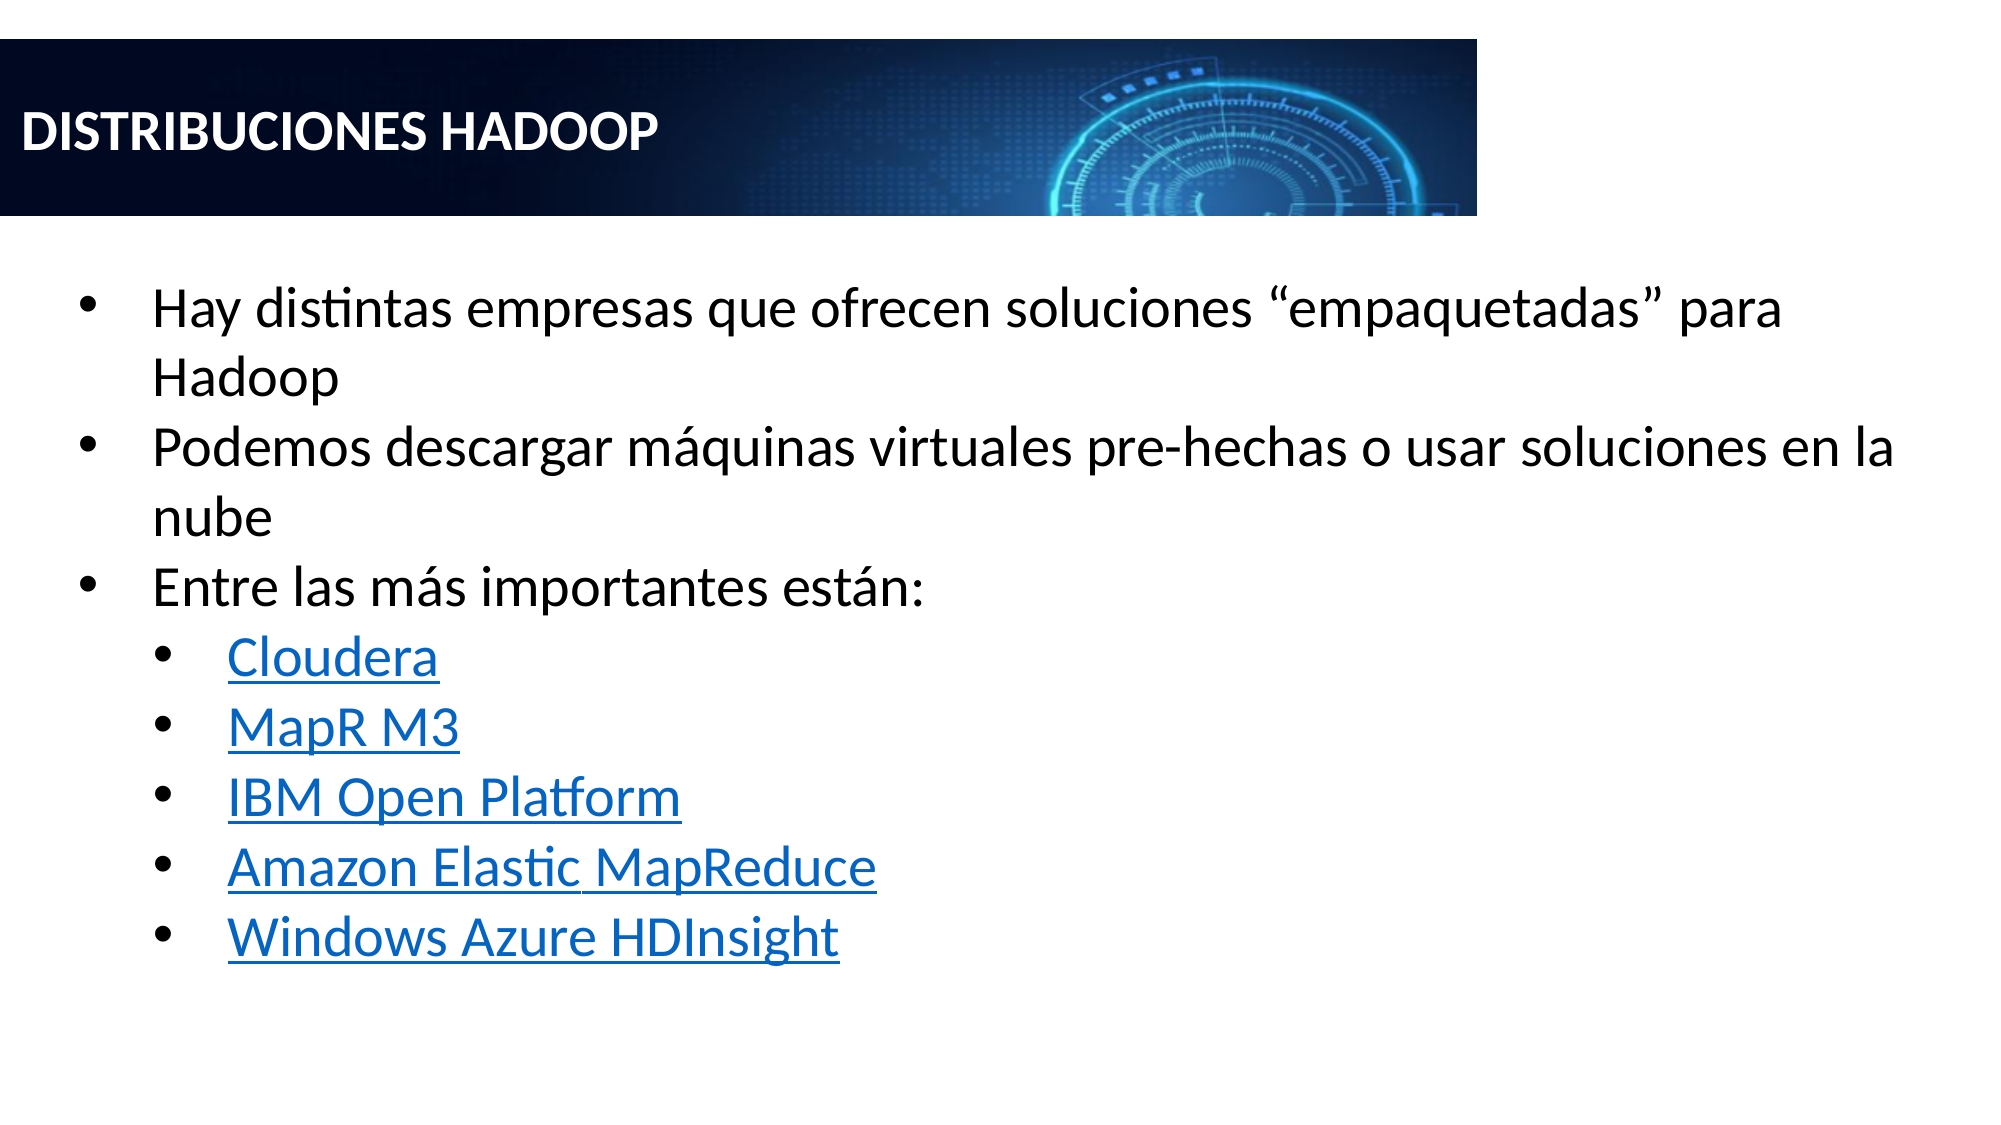

DISTRIBUCIONES HADOOP
Hay distintas empresas que ofrecen soluciones “empaquetadas” para Hadoop
Podemos descargar máquinas virtuales pre-hechas o usar soluciones en la nube
Entre las más importantes están:
Cloudera
MapR M3
IBM Open Platform
Amazon Elastic MapReduce
Windows Azure HDInsight